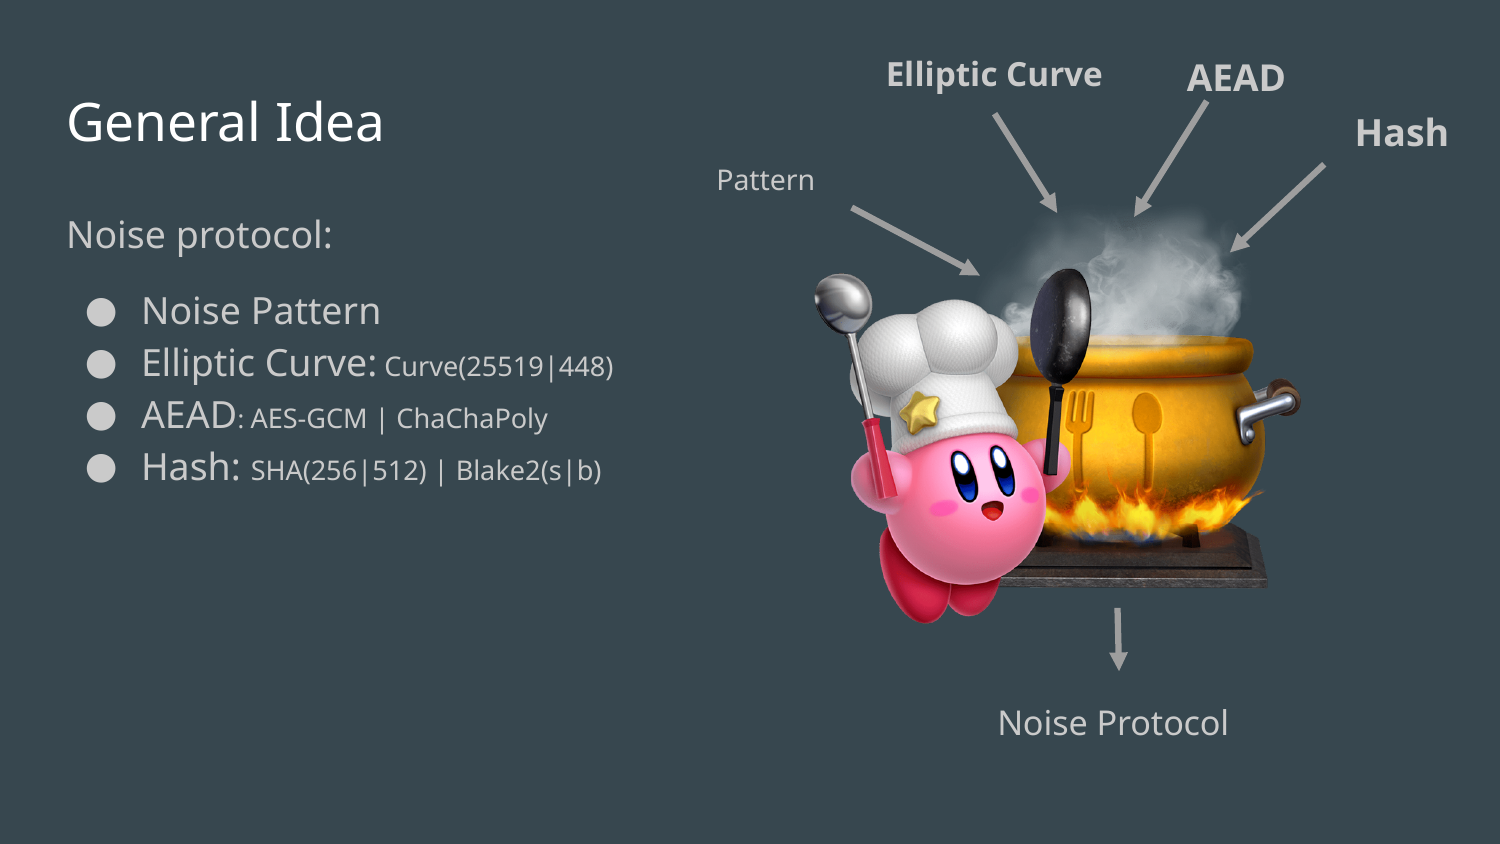

Elliptic Curve
AEAD
# General Idea
Hash
Pattern
Noise protocol:
Noise Pattern
Elliptic Curve: Curve(25519|448)
AEAD: AES-GCM | ChaChaPoly
Hash: SHA(256|512) | Blake2(s|b)
Noise Protocol